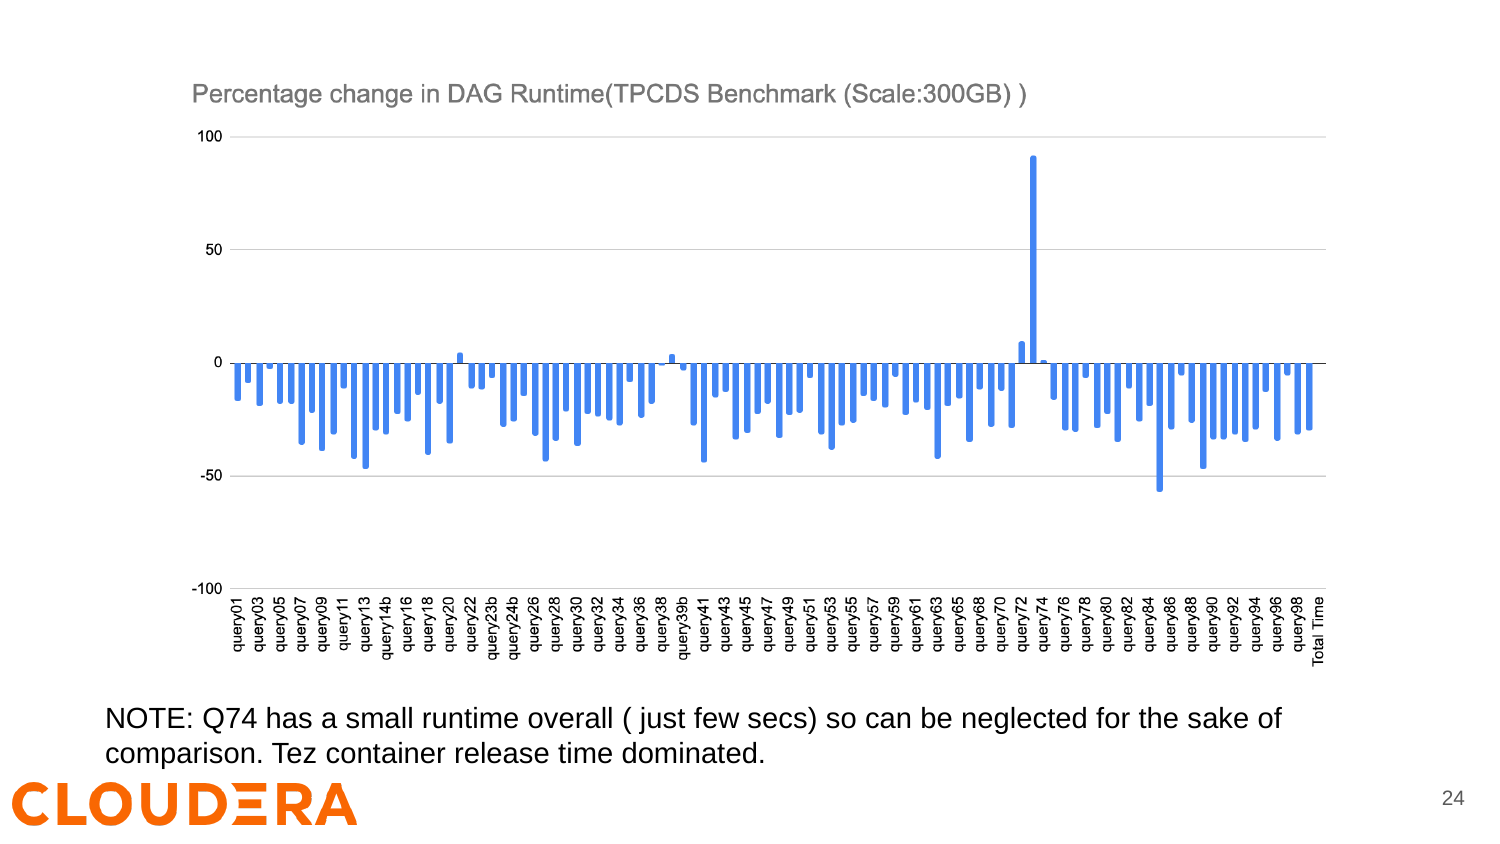

NOTE: Q74 has a small runtime overall ( just few secs) so can be neglected for the sake of comparison. Tez container release time dominated.